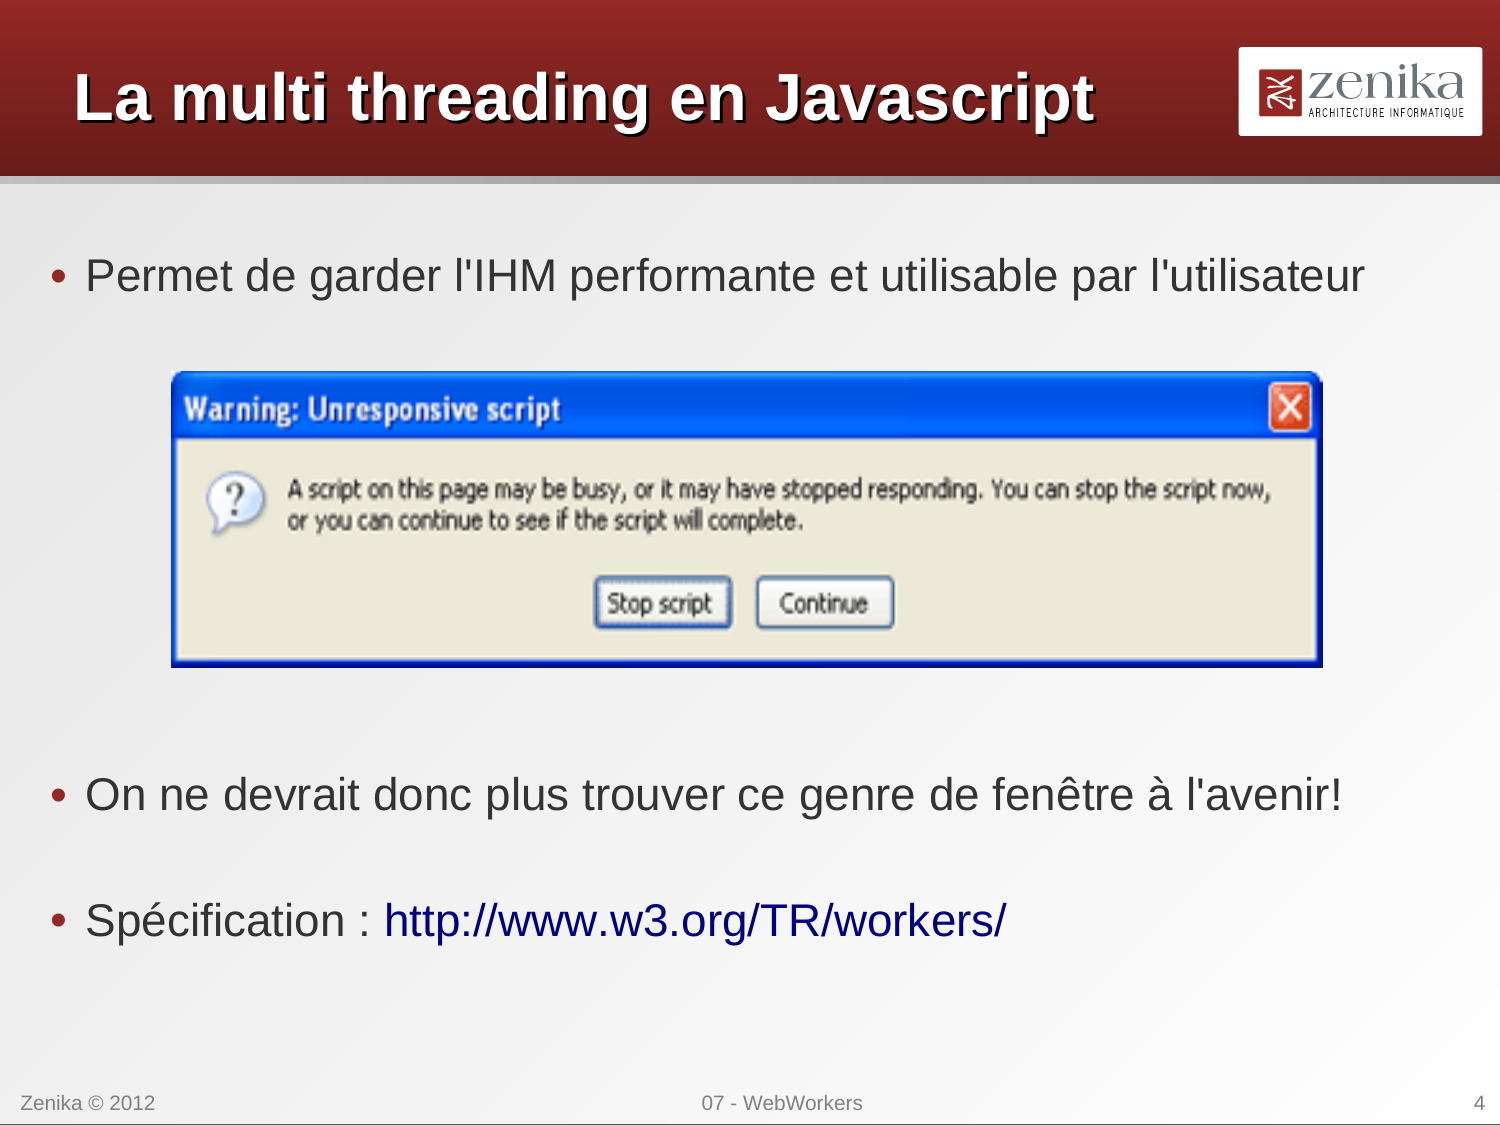

# La multi threading en Javascript
Permet de garder l'IHM performante et utilisable par l'utilisateur
On ne devrait donc plus trouver ce genre de fenêtre à l'avenir!
Spécification : http://www.w3.org/TR/workers/